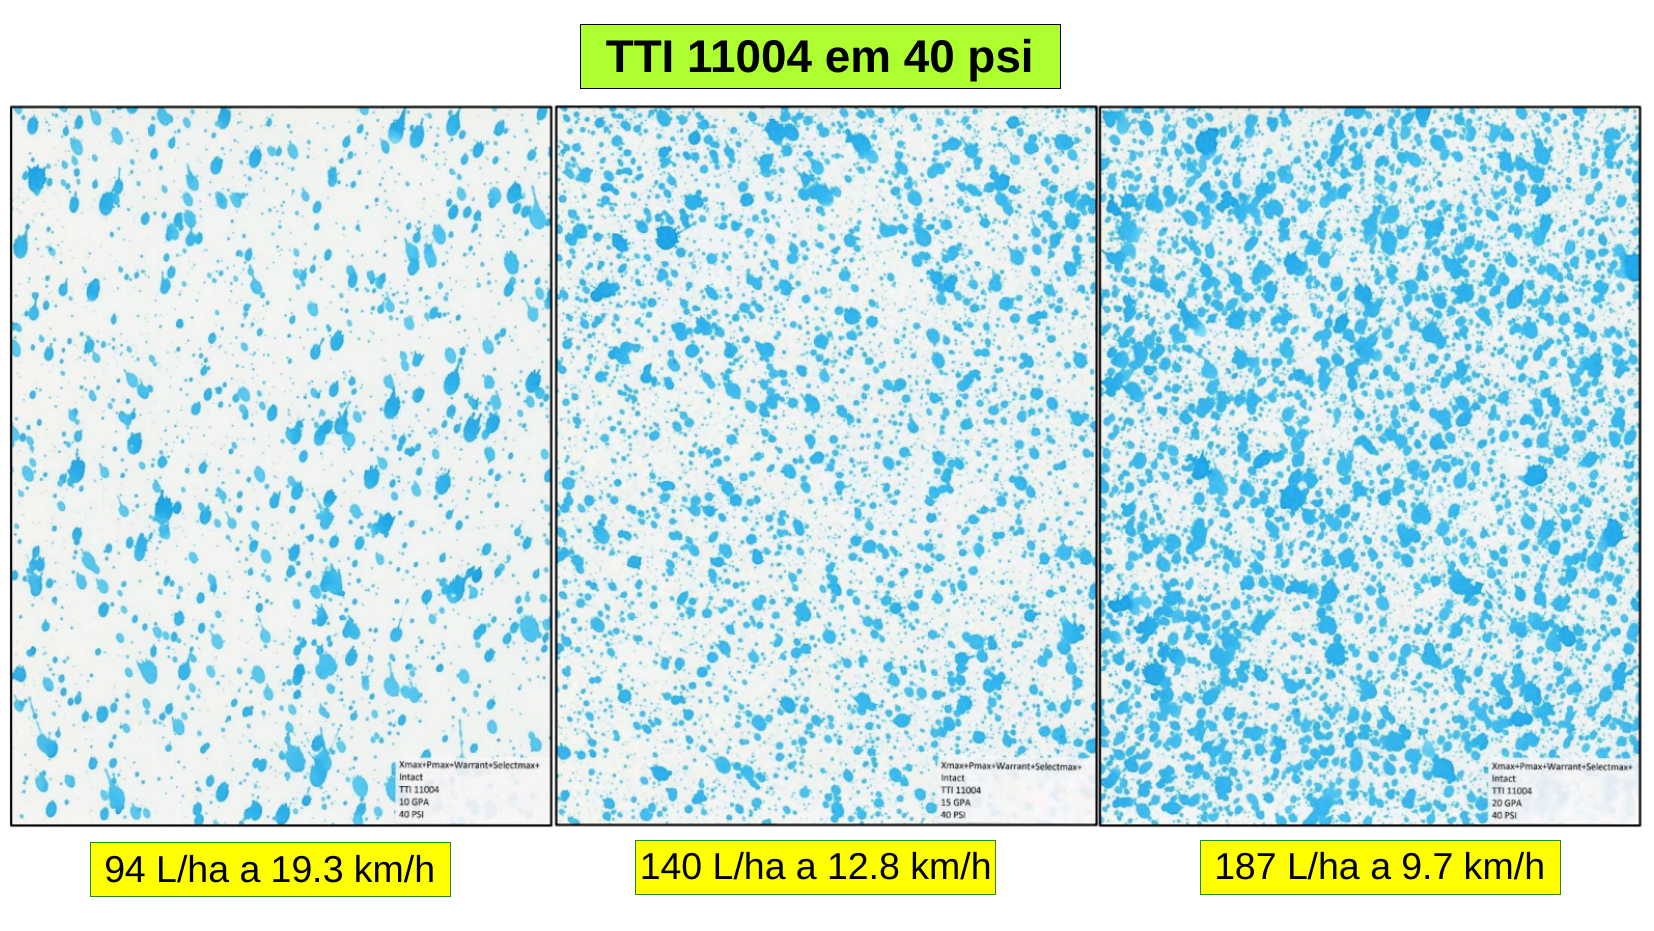

TTI 11004 em 40 psi
140 L/ha a 12.8 km/h
187 L/ha a 9.7 km/h
94 L/ha a 19.3 km/h